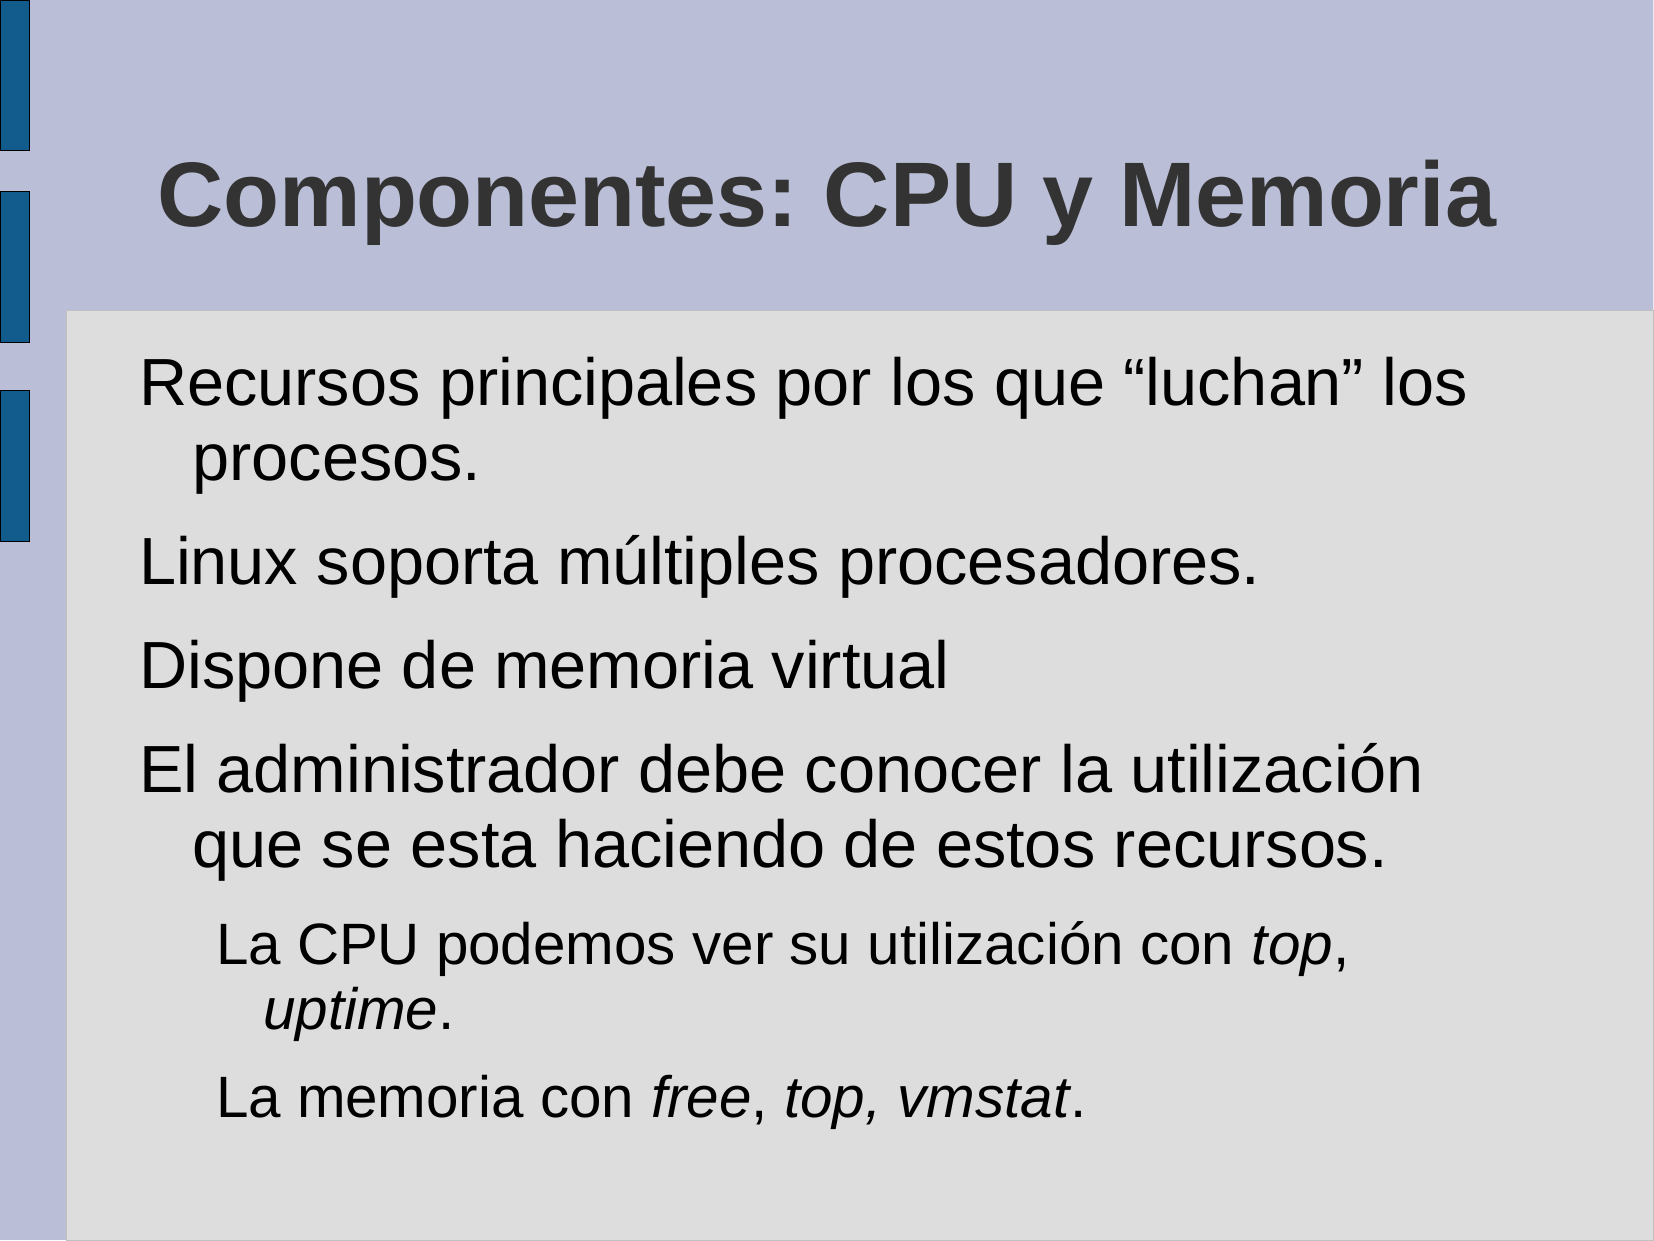

# Componentes: CPU y Memoria
Recursos principales por los que “luchan” los procesos.
Linux soporta múltiples procesadores.
Dispone de memoria virtual
El administrador debe conocer la utilización que se esta haciendo de estos recursos.
La CPU podemos ver su utilización con top, uptime.
La memoria con free, top, vmstat.